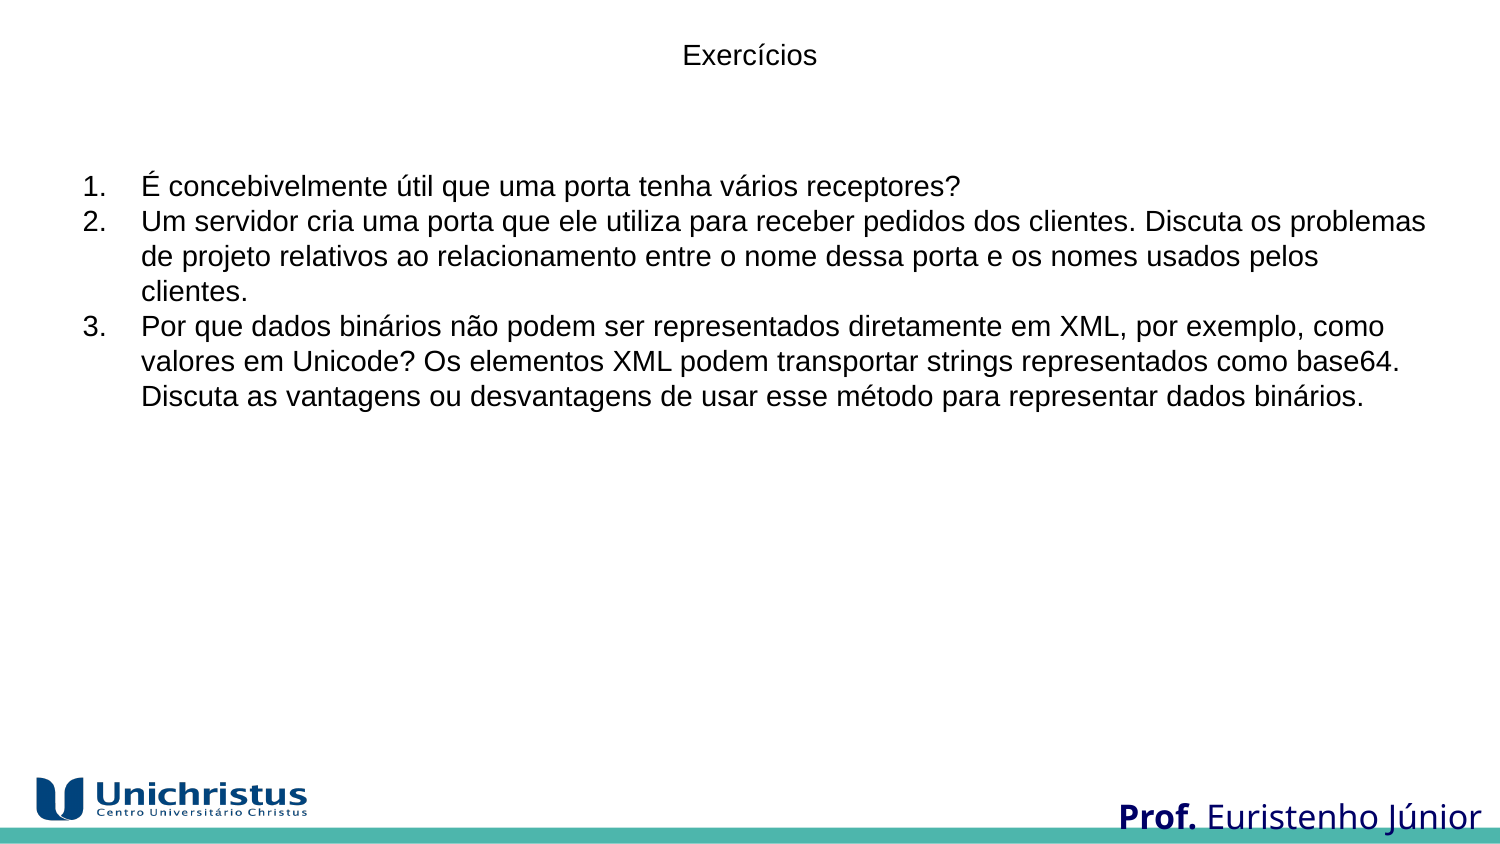

# Exercícios
É concebivelmente útil que uma porta tenha vários receptores?
Um servidor cria uma porta que ele utiliza para receber pedidos dos clientes. Discuta os problemas de projeto relativos ao relacionamento entre o nome dessa porta e os nomes usados pelos clientes.
Por que dados binários não podem ser representados diretamente em XML, por exemplo, como valores em Unicode? Os elementos XML podem transportar strings representados como base64. Discuta as vantagens ou desvantagens de usar esse método para representar dados binários.